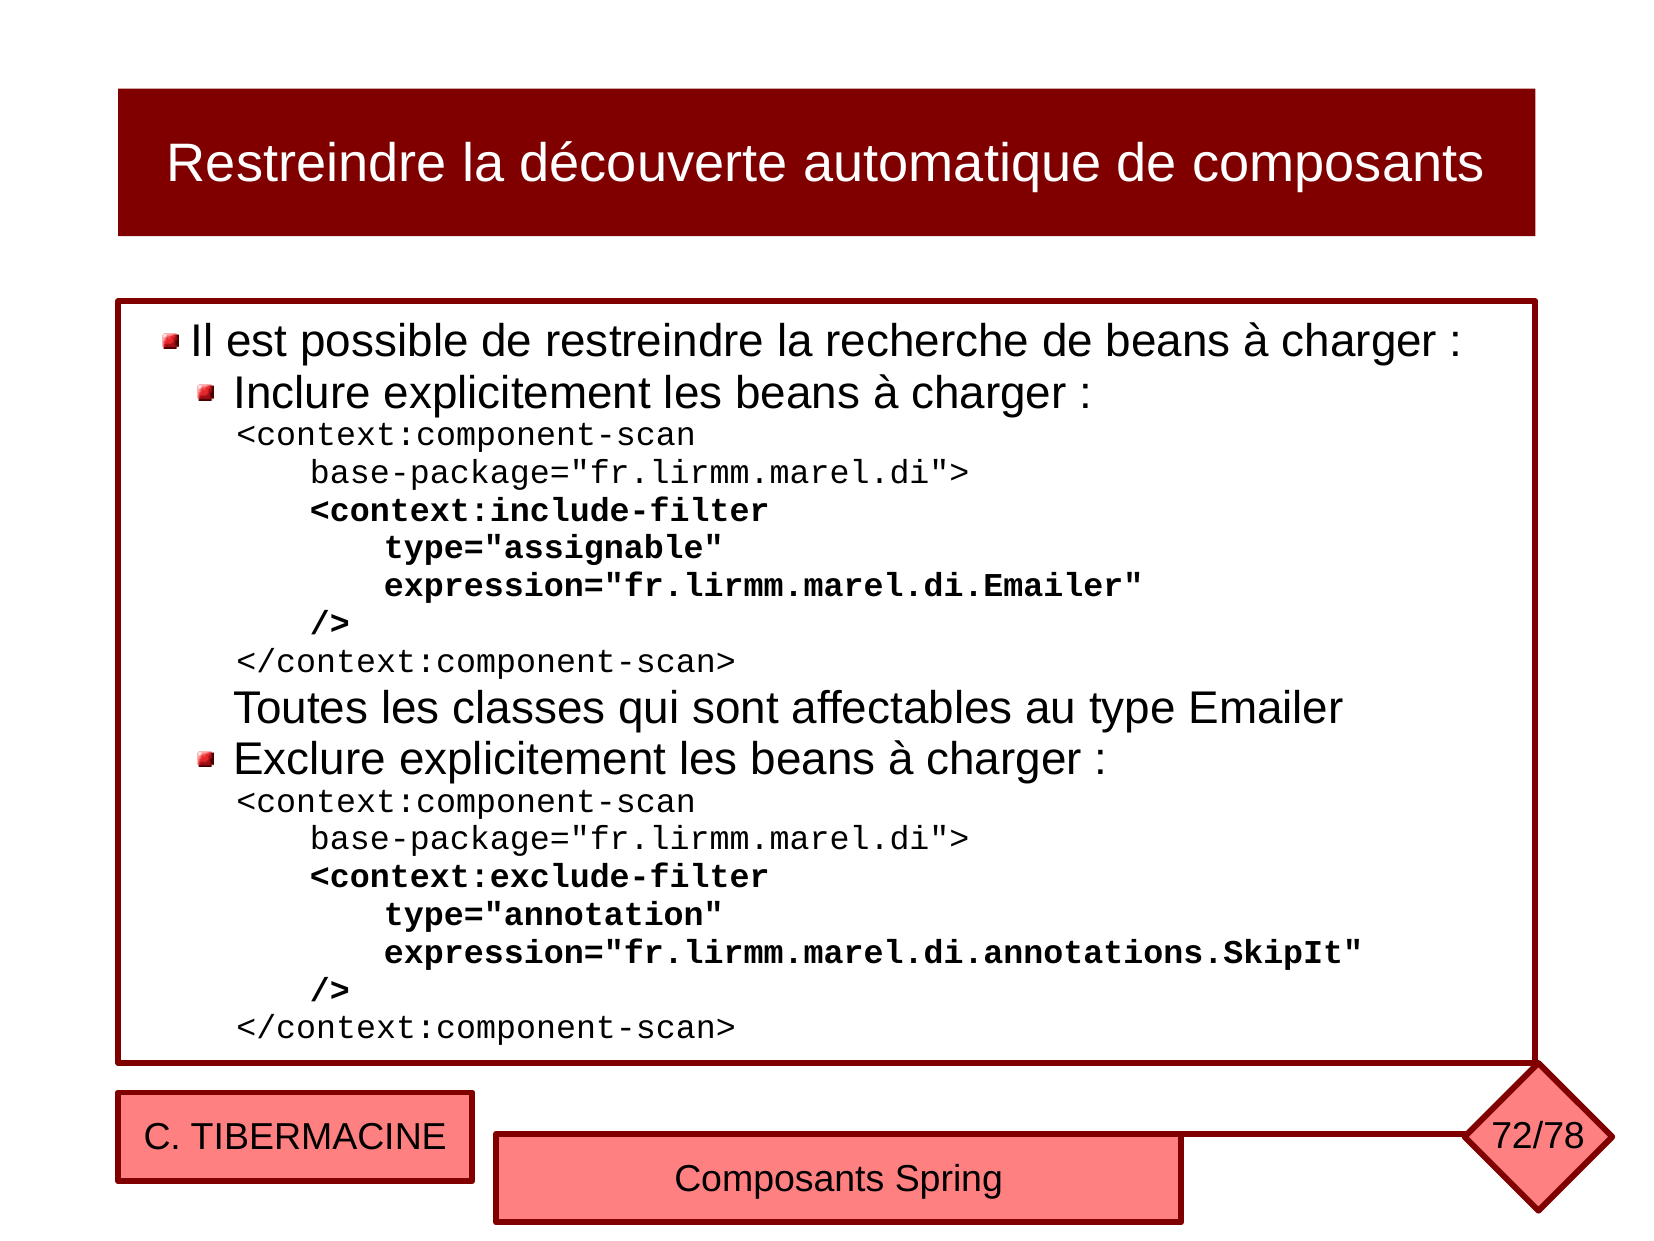

Restreindre la découverte automatique de composants
 Il est possible de restreindre la recherche de beans à charger :
Inclure explicitement les beans à charger :
	<context:component-scan
		base-package="fr.lirmm.marel.di">
		<context:include-filter
			type="assignable"
			expression="fr.lirmm.marel.di.Emailer"
		/>
	</context:component-scan>
Toutes les classes qui sont affectables au type Emailer
Exclure explicitement les beans à charger :
	<context:component-scan
		base-package="fr.lirmm.marel.di">
		<context:exclude-filter
			type="annotation"
			expression="fr.lirmm.marel.di.annotations.SkipIt"
		/>
	</context:component-scan>
C. TIBERMACINE
Composants Spring